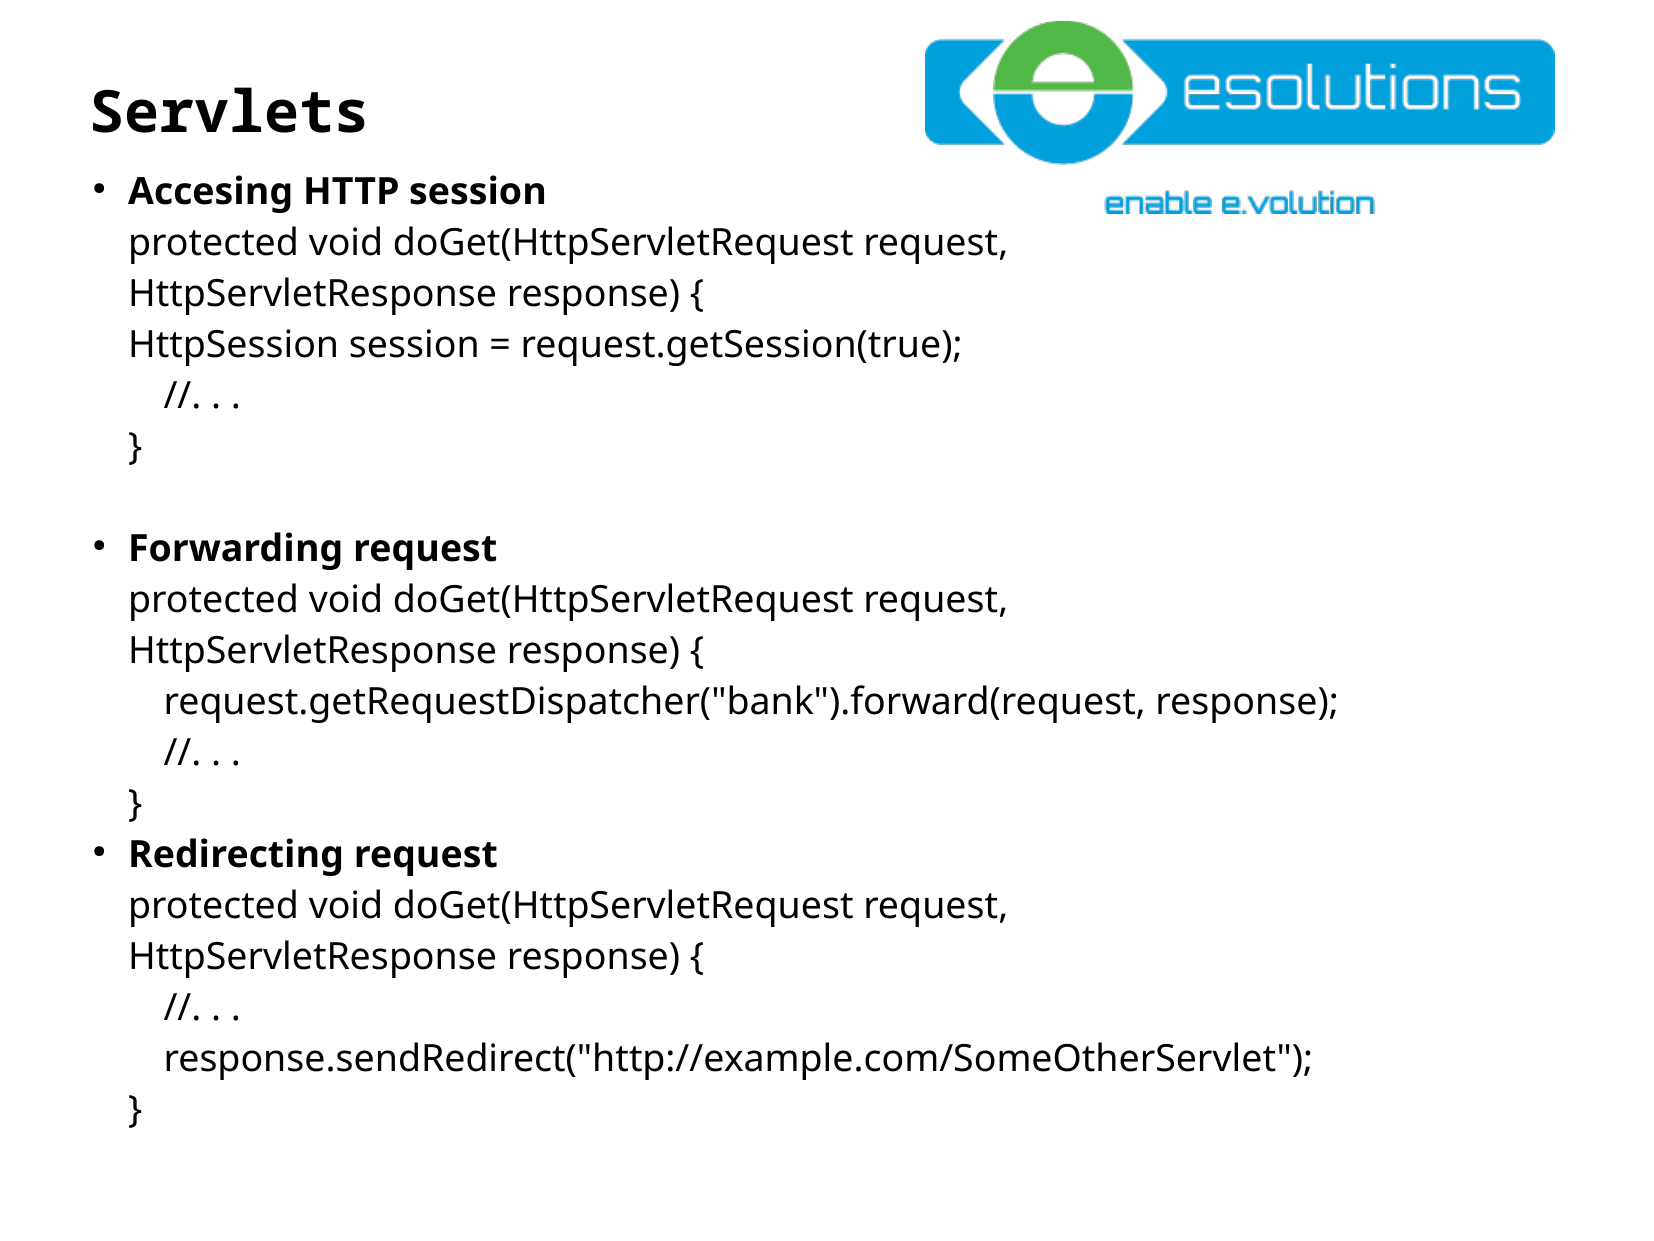

#
Servlets
Accesing HTTP session
protected void doGet(HttpServletRequest request,
HttpServletResponse response) {
HttpSession session = request.getSession(true);
//. . .
}
Forwarding request
protected void doGet(HttpServletRequest request,
HttpServletResponse response) {
request.getRequestDispatcher("bank").forward(request, response);
//. . .
}
Redirecting request
protected void doGet(HttpServletRequest request,
HttpServletResponse response) {
//. . .
response.sendRedirect("http://example.com/SomeOtherServlet");
}